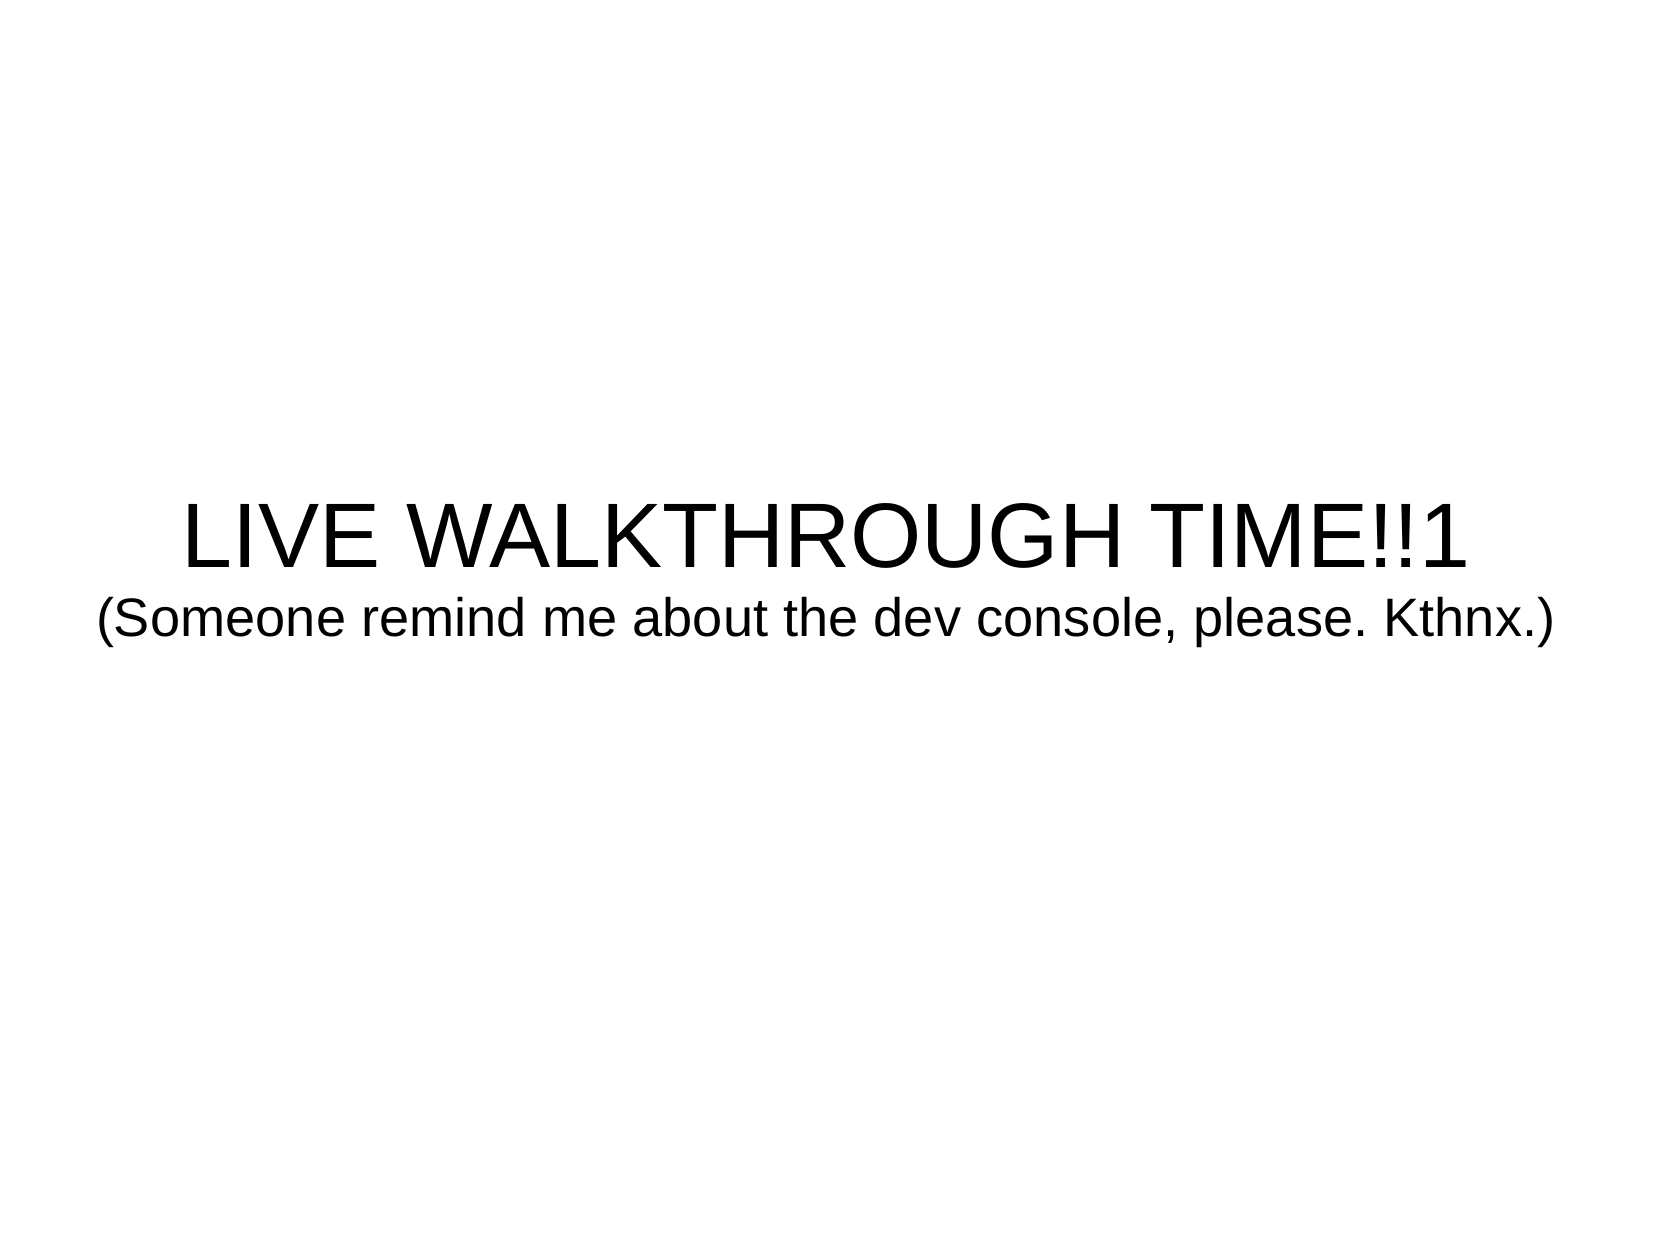

# LIVE WALKTHROUGH TIME!!1 (Someone remind me about the dev console, please. Kthnx.)